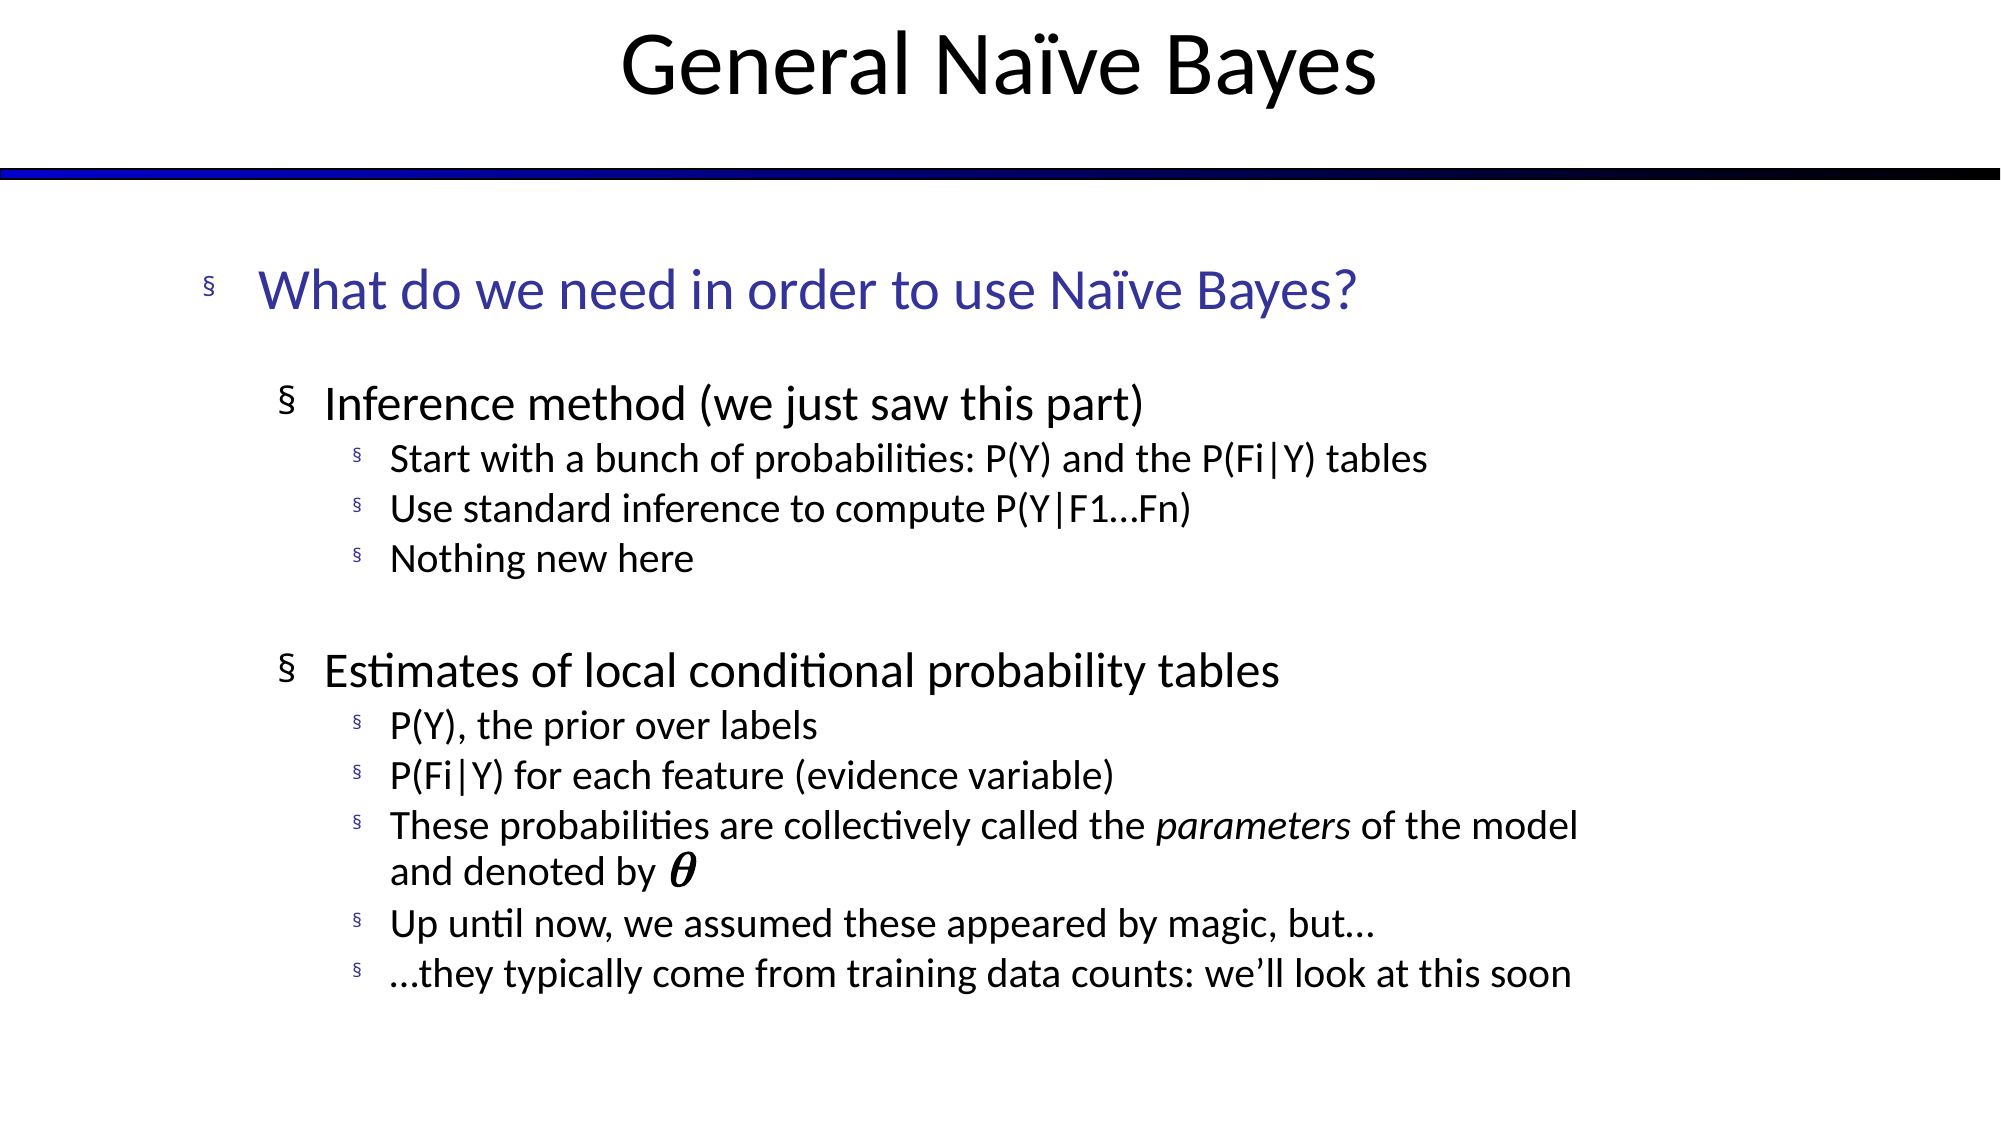

# General Naïve Bayes
What do we need in order to use Naïve Bayes?
Inference method (we just saw this part)
Start with a bunch of probabilities: P(Y) and the P(Fi|Y) tables
Use standard inference to compute P(Y|F1…Fn)
Nothing new here
Estimates of local conditional probability tables
P(Y), the prior over labels
P(Fi|Y) for each feature (evidence variable)
These probabilities are collectively called the parameters of the model and denoted by 
Up until now, we assumed these appeared by magic, but…
…they typically come from training data counts: we’ll look at this soon